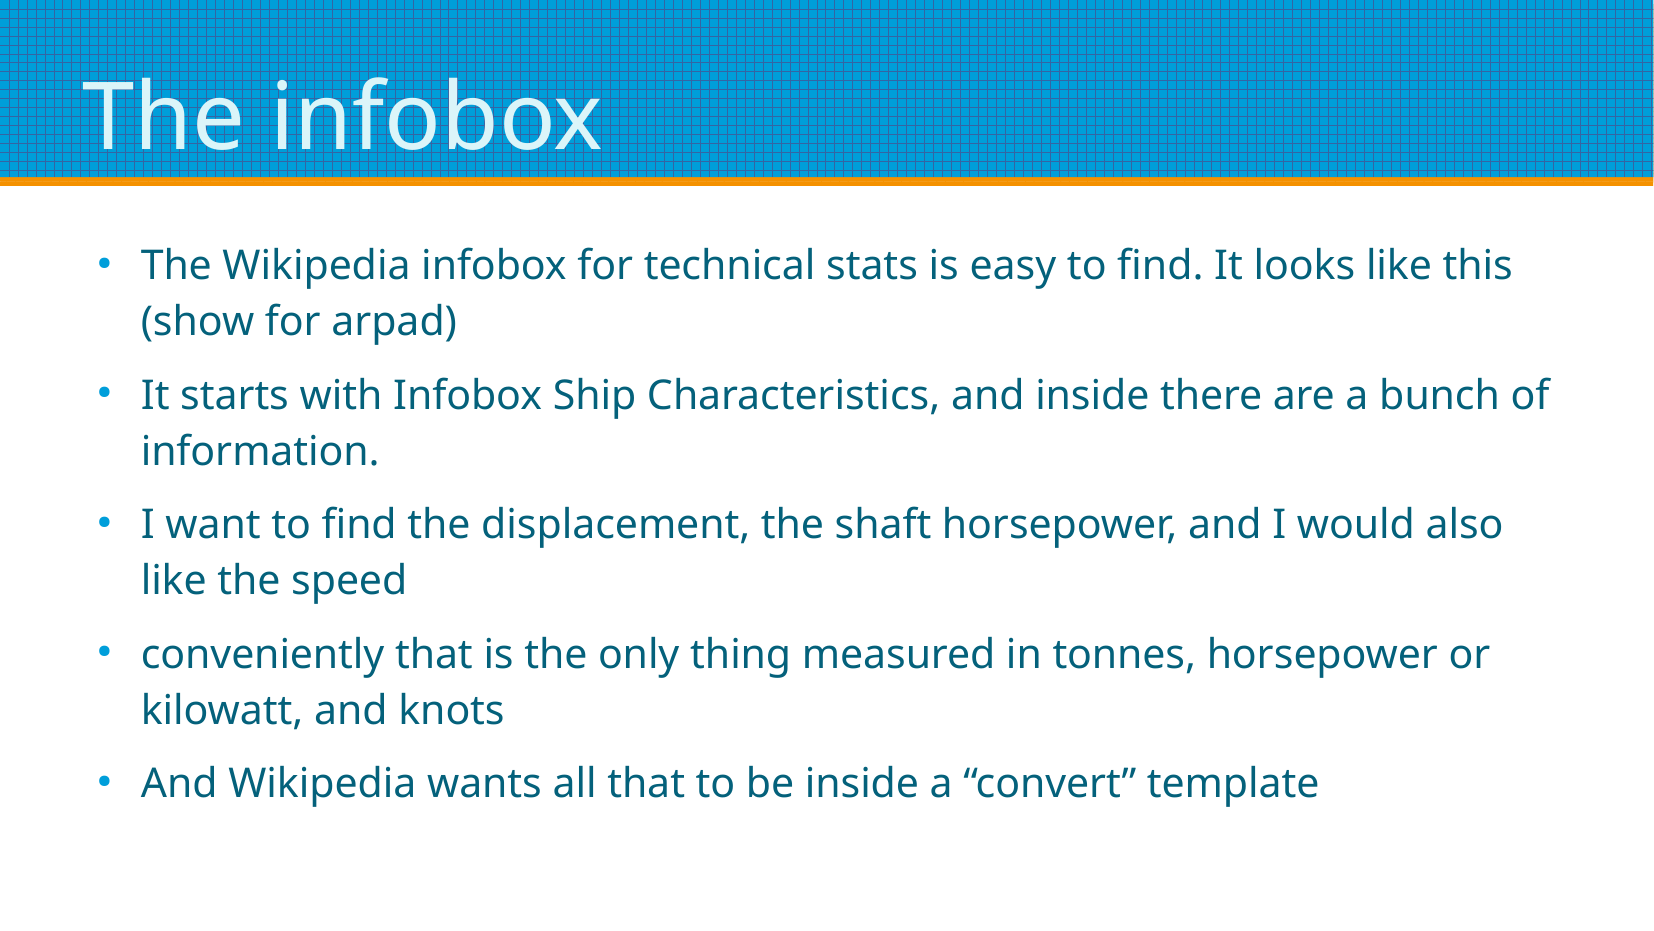

# The infobox
The Wikipedia infobox for technical stats is easy to find. It looks like this (show for arpad)
It starts with Infobox Ship Characteristics, and inside there are a bunch of information.
I want to find the displacement, the shaft horsepower, and I would also like the speed
conveniently that is the only thing measured in tonnes, horsepower or kilowatt, and knots
And Wikipedia wants all that to be inside a “convert” template